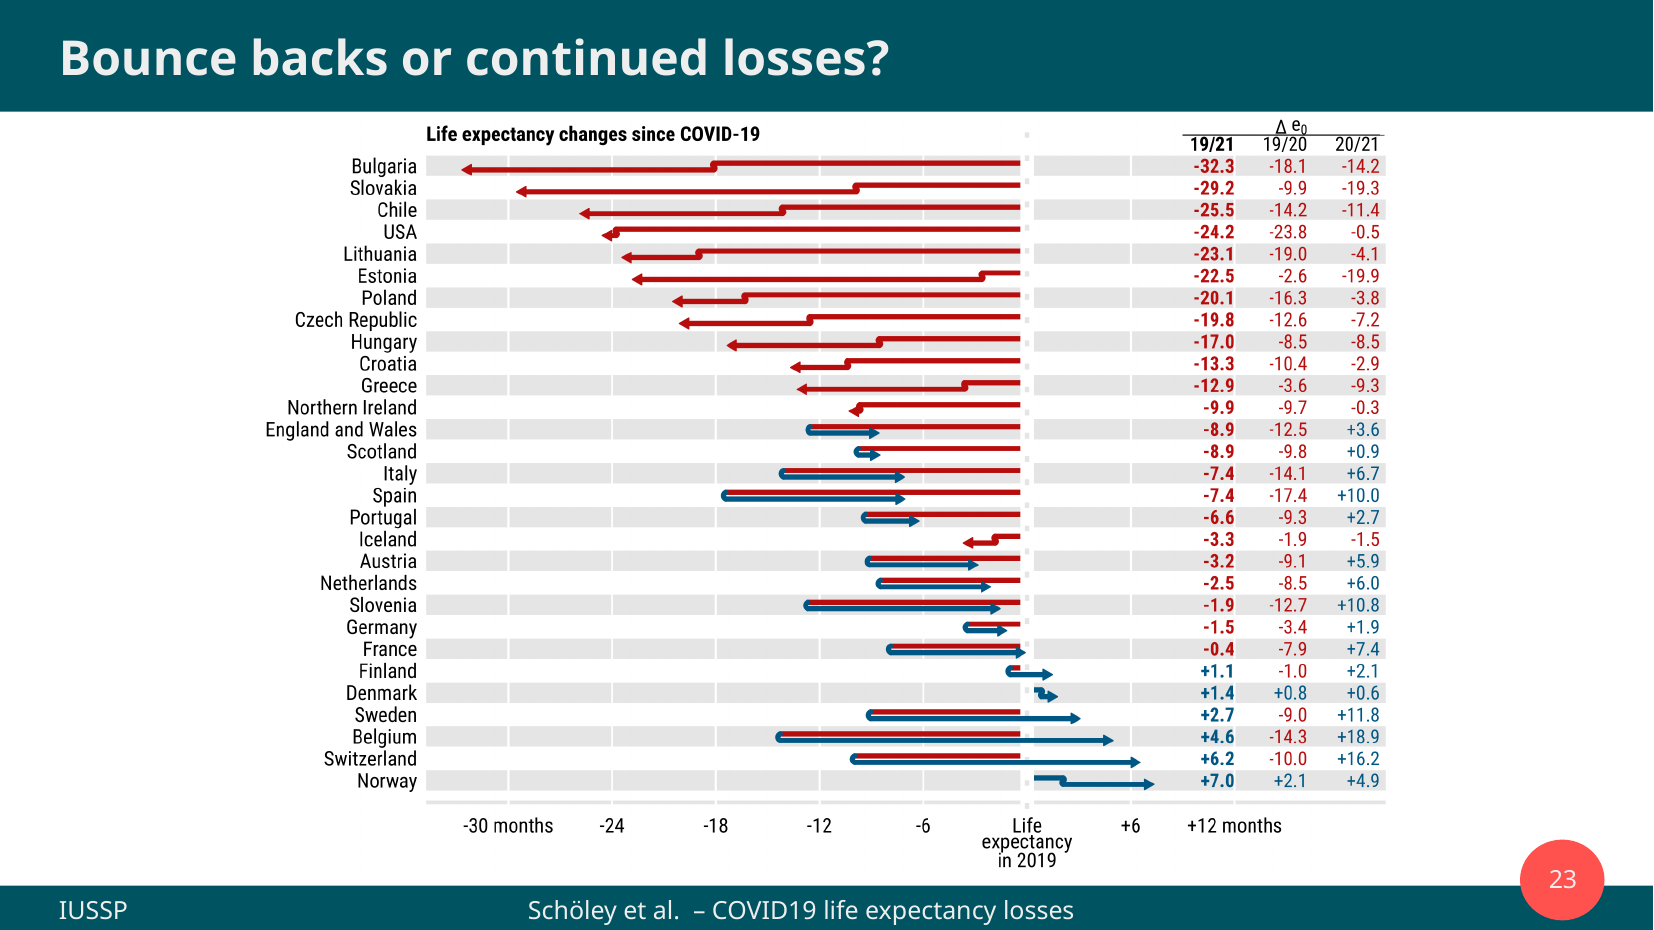

# Bounce backs or continued losses?
23
IUSSP
Schöley et al. – COVID19 life expectancy losses